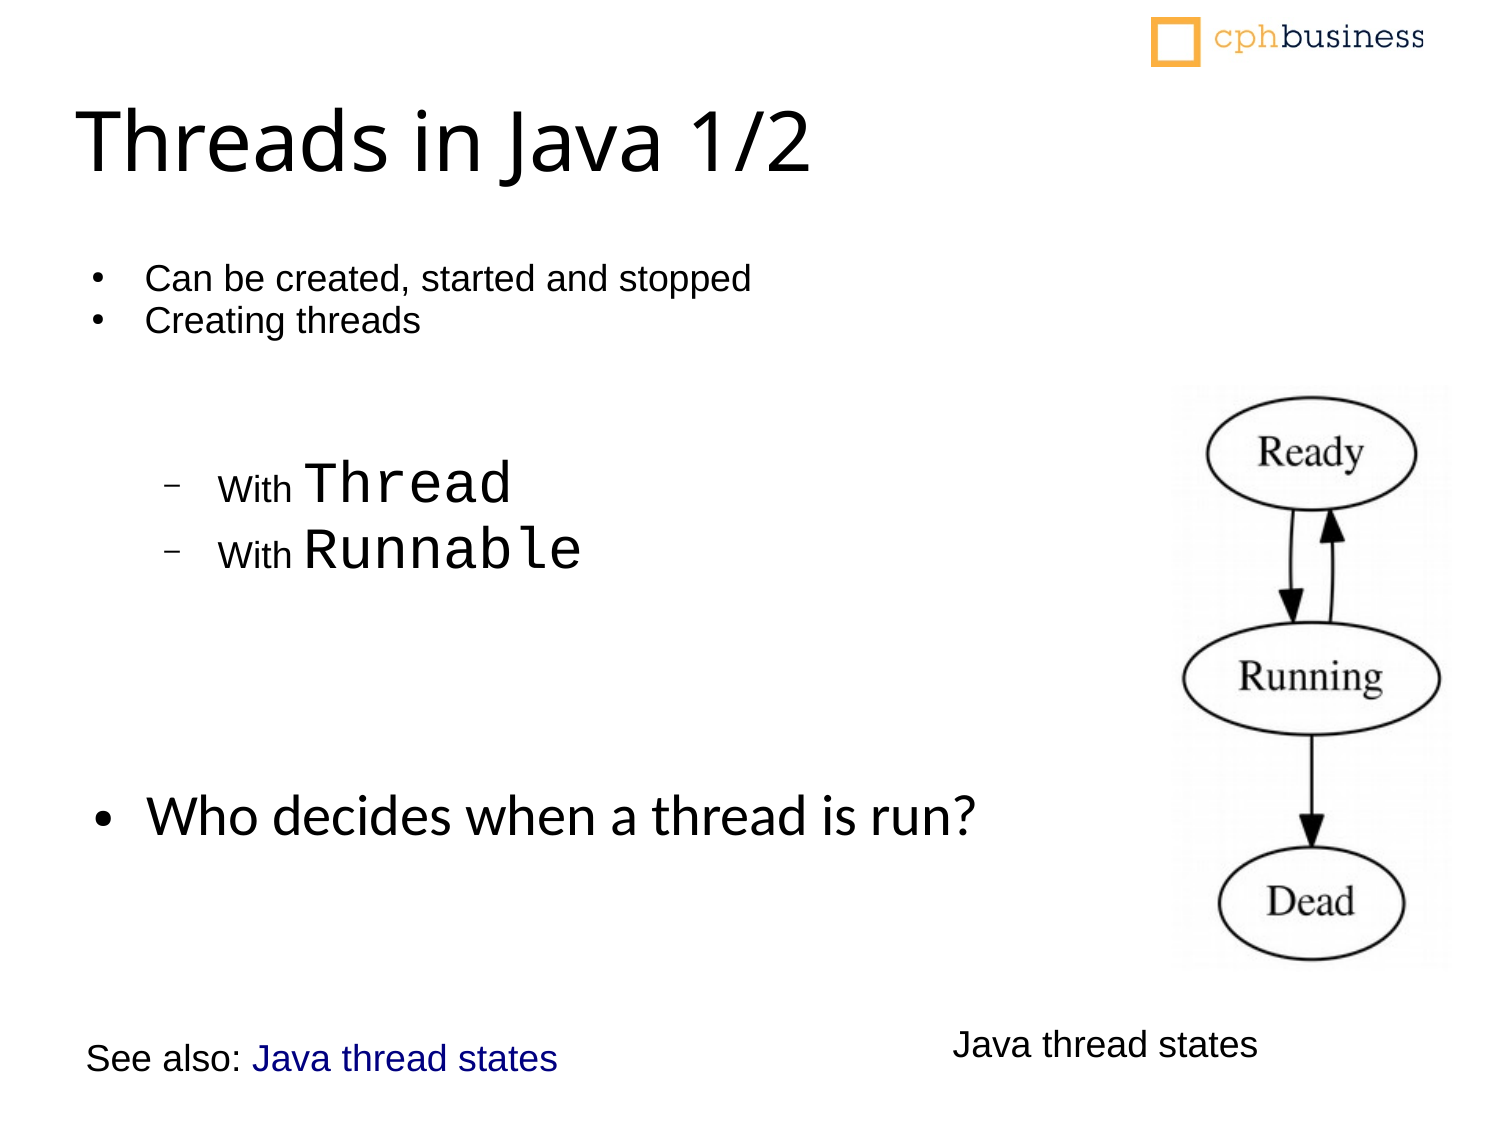

# Threads in Java 1/2
Can be created, started and stopped
Creating threads
With Thread
With Runnable
Who decides when a thread is run?
Java thread states
See also: Java thread states